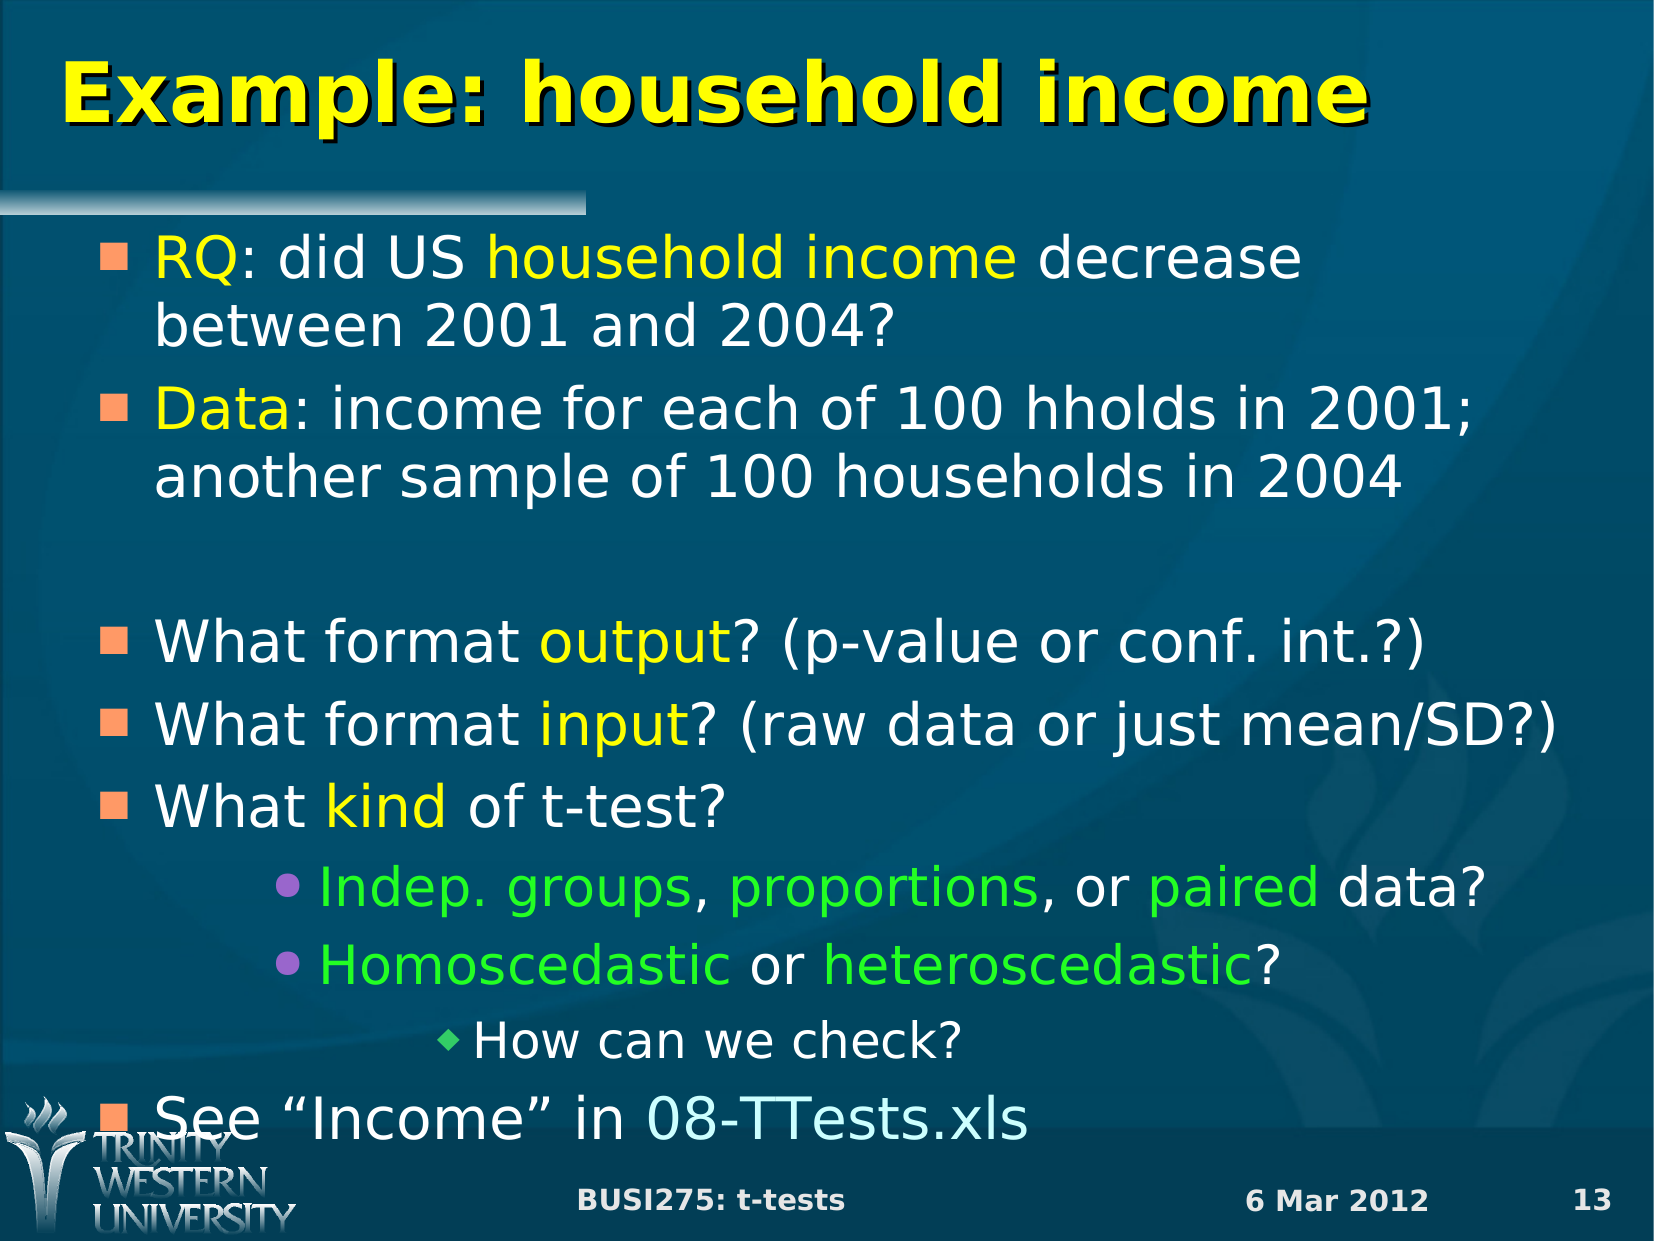

# Example: household income
RQ: did US household income decrease between 2001 and 2004?
Data: income for each of 100 hholds in 2001;
another sample of 100 households in 2004
What format output? (p-value or conf. int.?)
What format input? (raw data or just mean/SD?)
What kind of t-test?
Indep. groups, proportions, or paired data?
Homoscedastic or heteroscedastic?
How can we check?
See “Income” in 08-TTests.xls
BUSI275: t-tests
6 Mar 2012
13